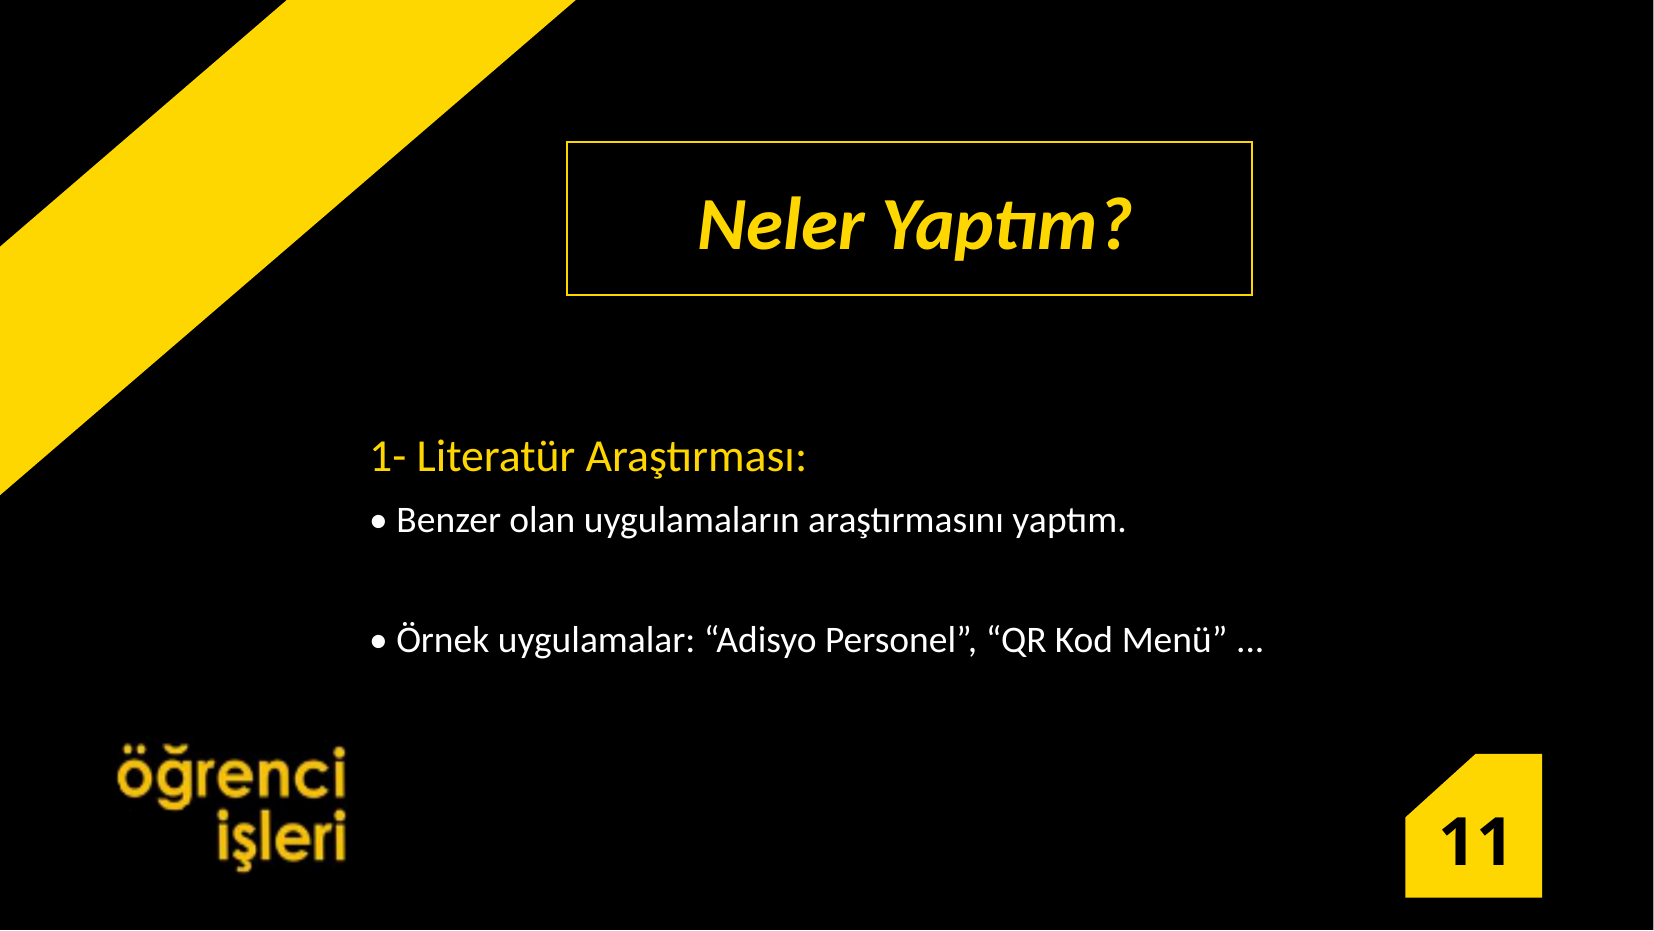

Neler Yaptım?
1- Literatür Araştırması:
• Benzer olan uygulamaların araştırmasını yaptım.
• Örnek uygulamalar: “Adisyo Personel”, “QR Kod Menü” ...
11